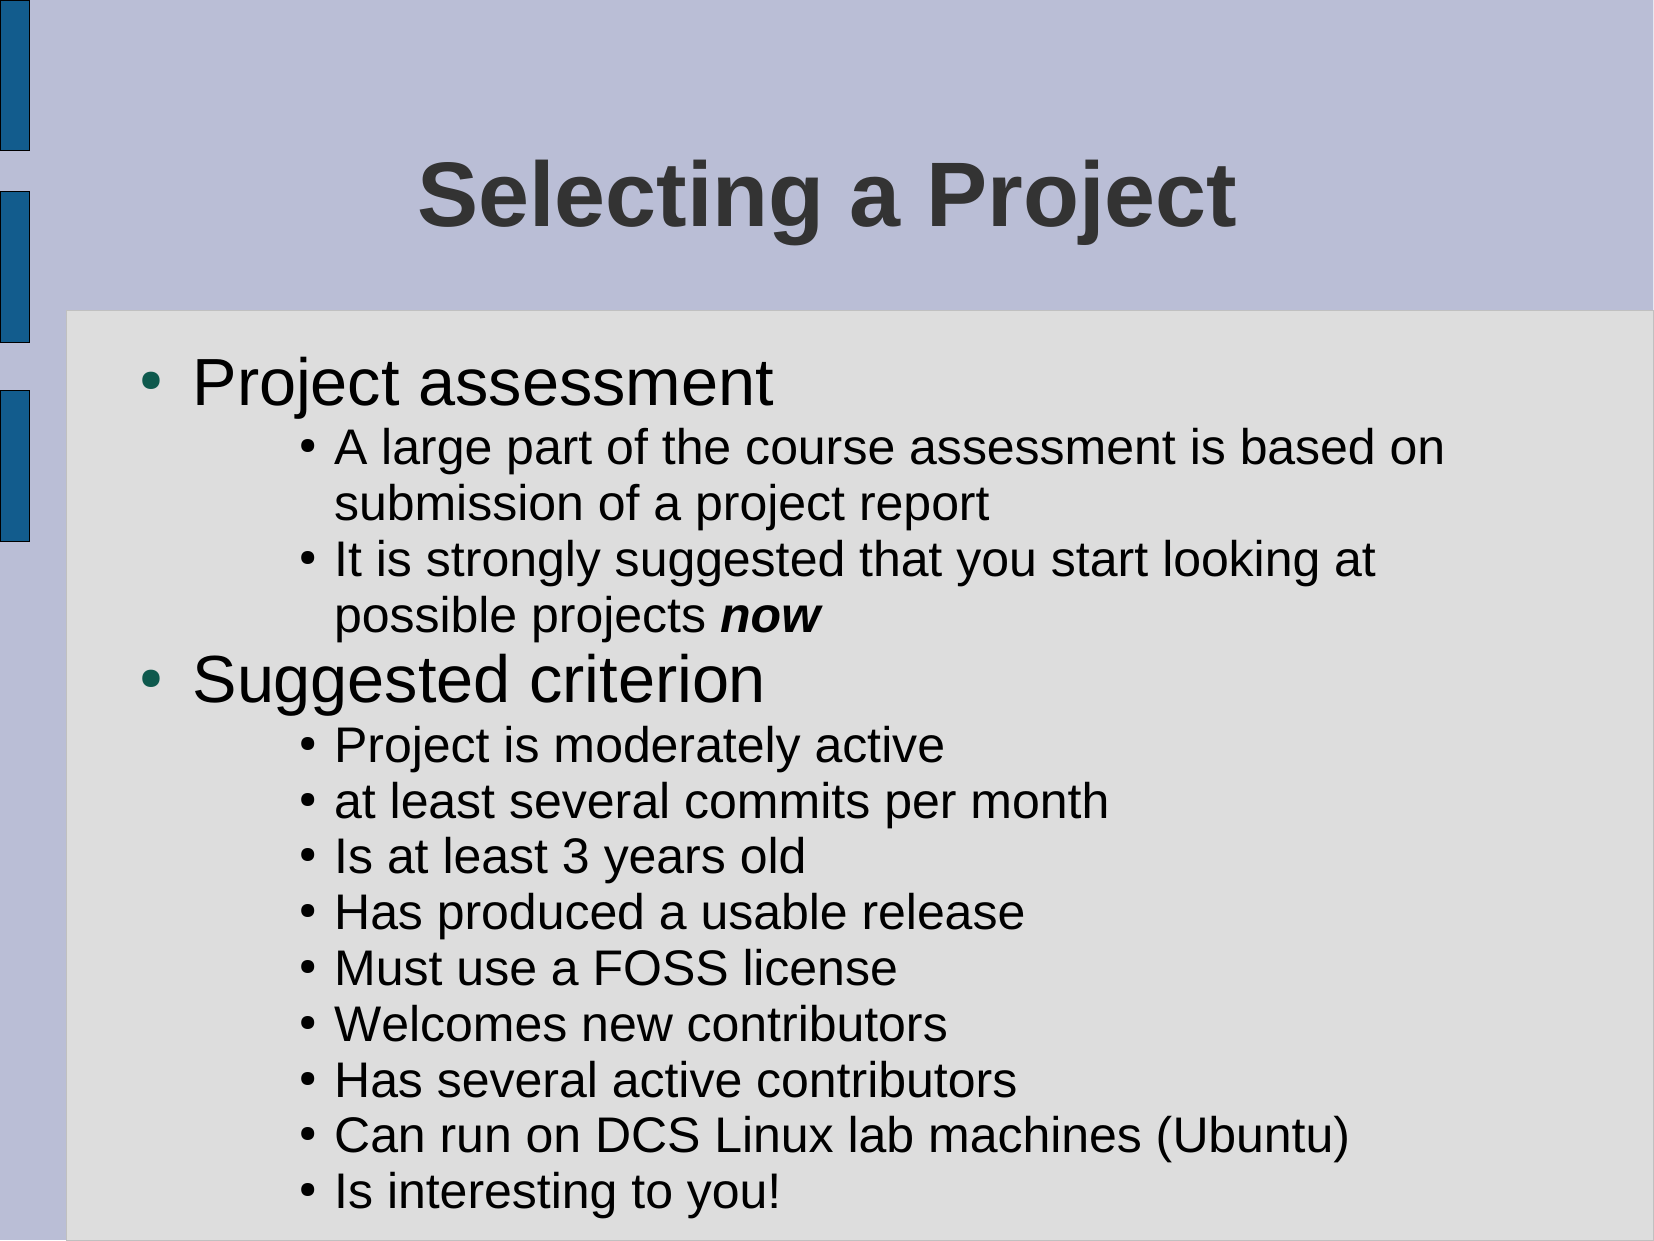

# Selecting a Project
Project assessment
A large part of the course assessment is based on submission of a project report
It is strongly suggested that you start looking at possible projects now
Suggested criterion
Project is moderately active
at least several commits per month
Is at least 3 years old
Has produced a usable release
Must use a FOSS license
Welcomes new contributors
Has several active contributors
Can run on DCS Linux lab machines (Ubuntu)
Is interesting to you!